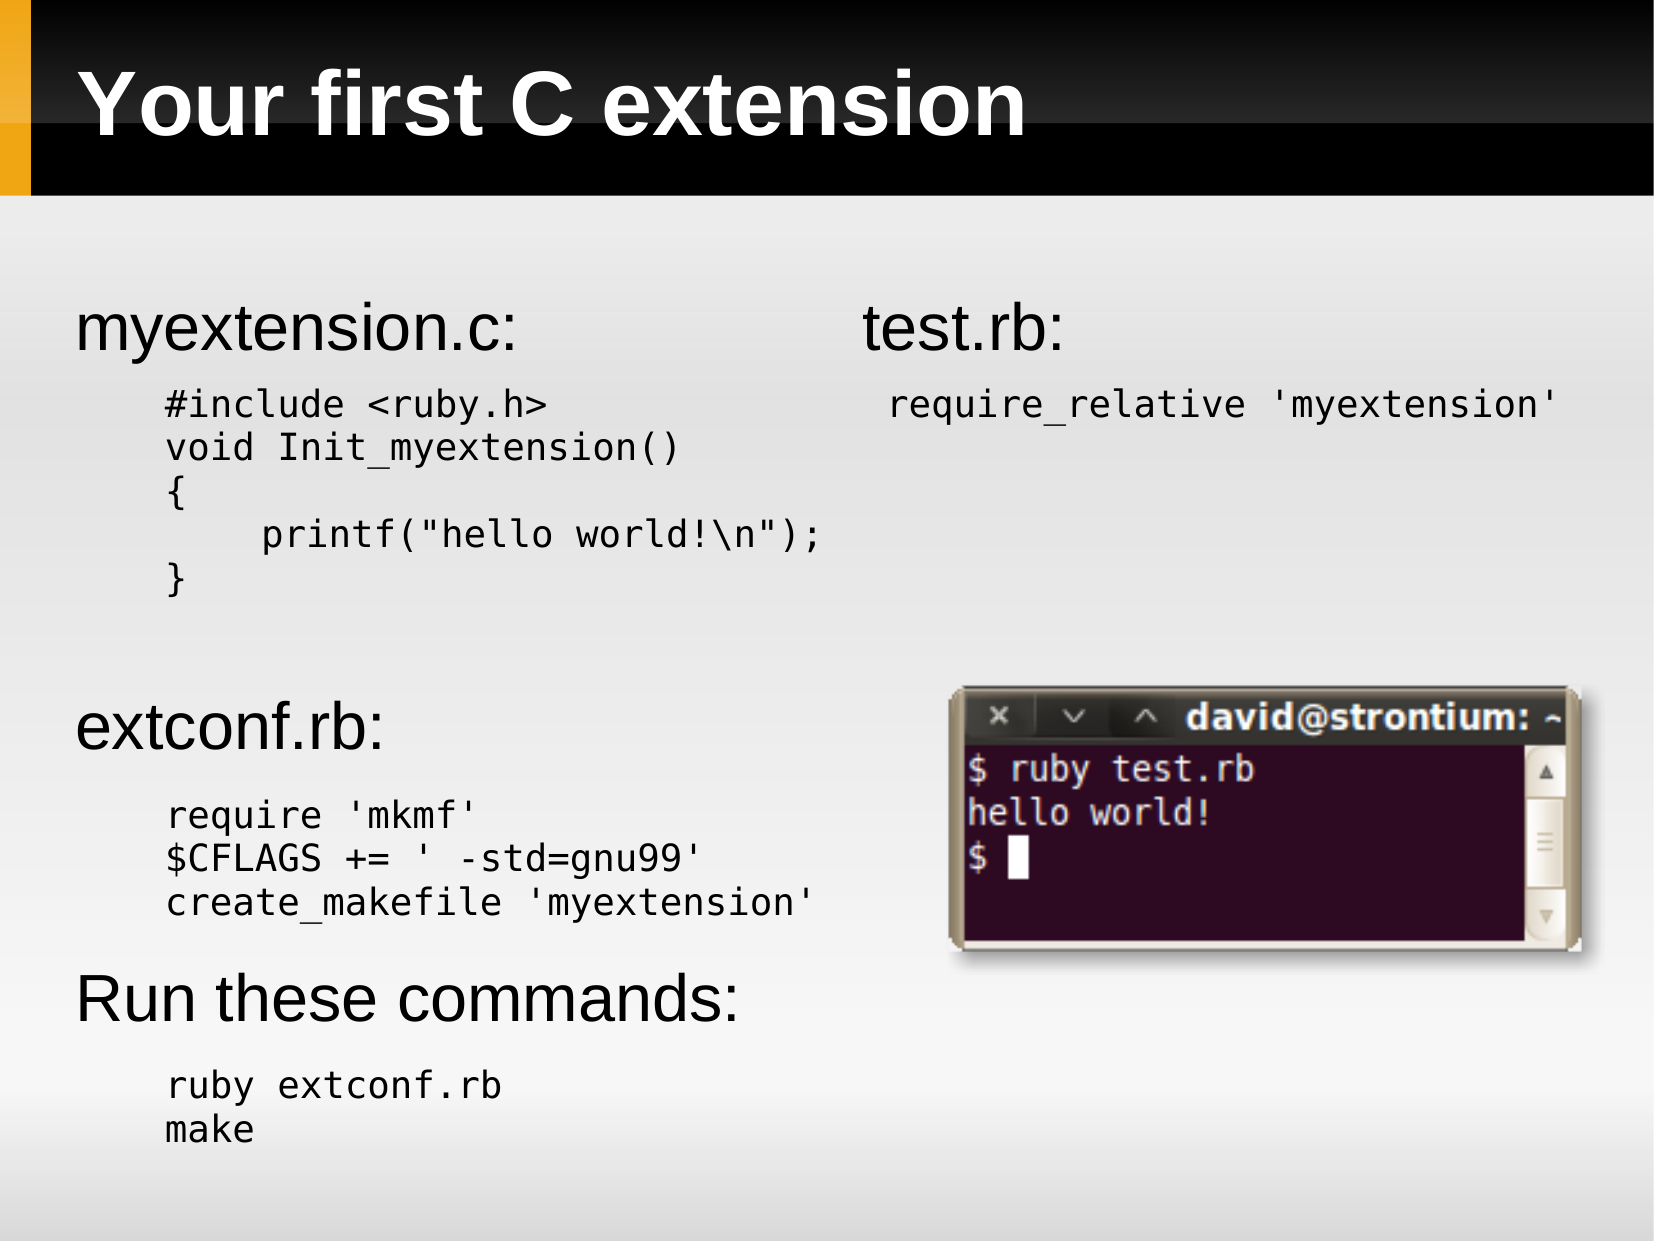

# Your first C extension
myextension.c:
test.rb:
#include <ruby.h>
void Init_myextension()
{
	 printf("hello world!\n");
}
require_relative 'myextension'
extconf.rb:
require 'mkmf'
$CFLAGS += ' -std=gnu99'
create_makefile 'myextension'
Run these commands:
ruby extconf.rb
make